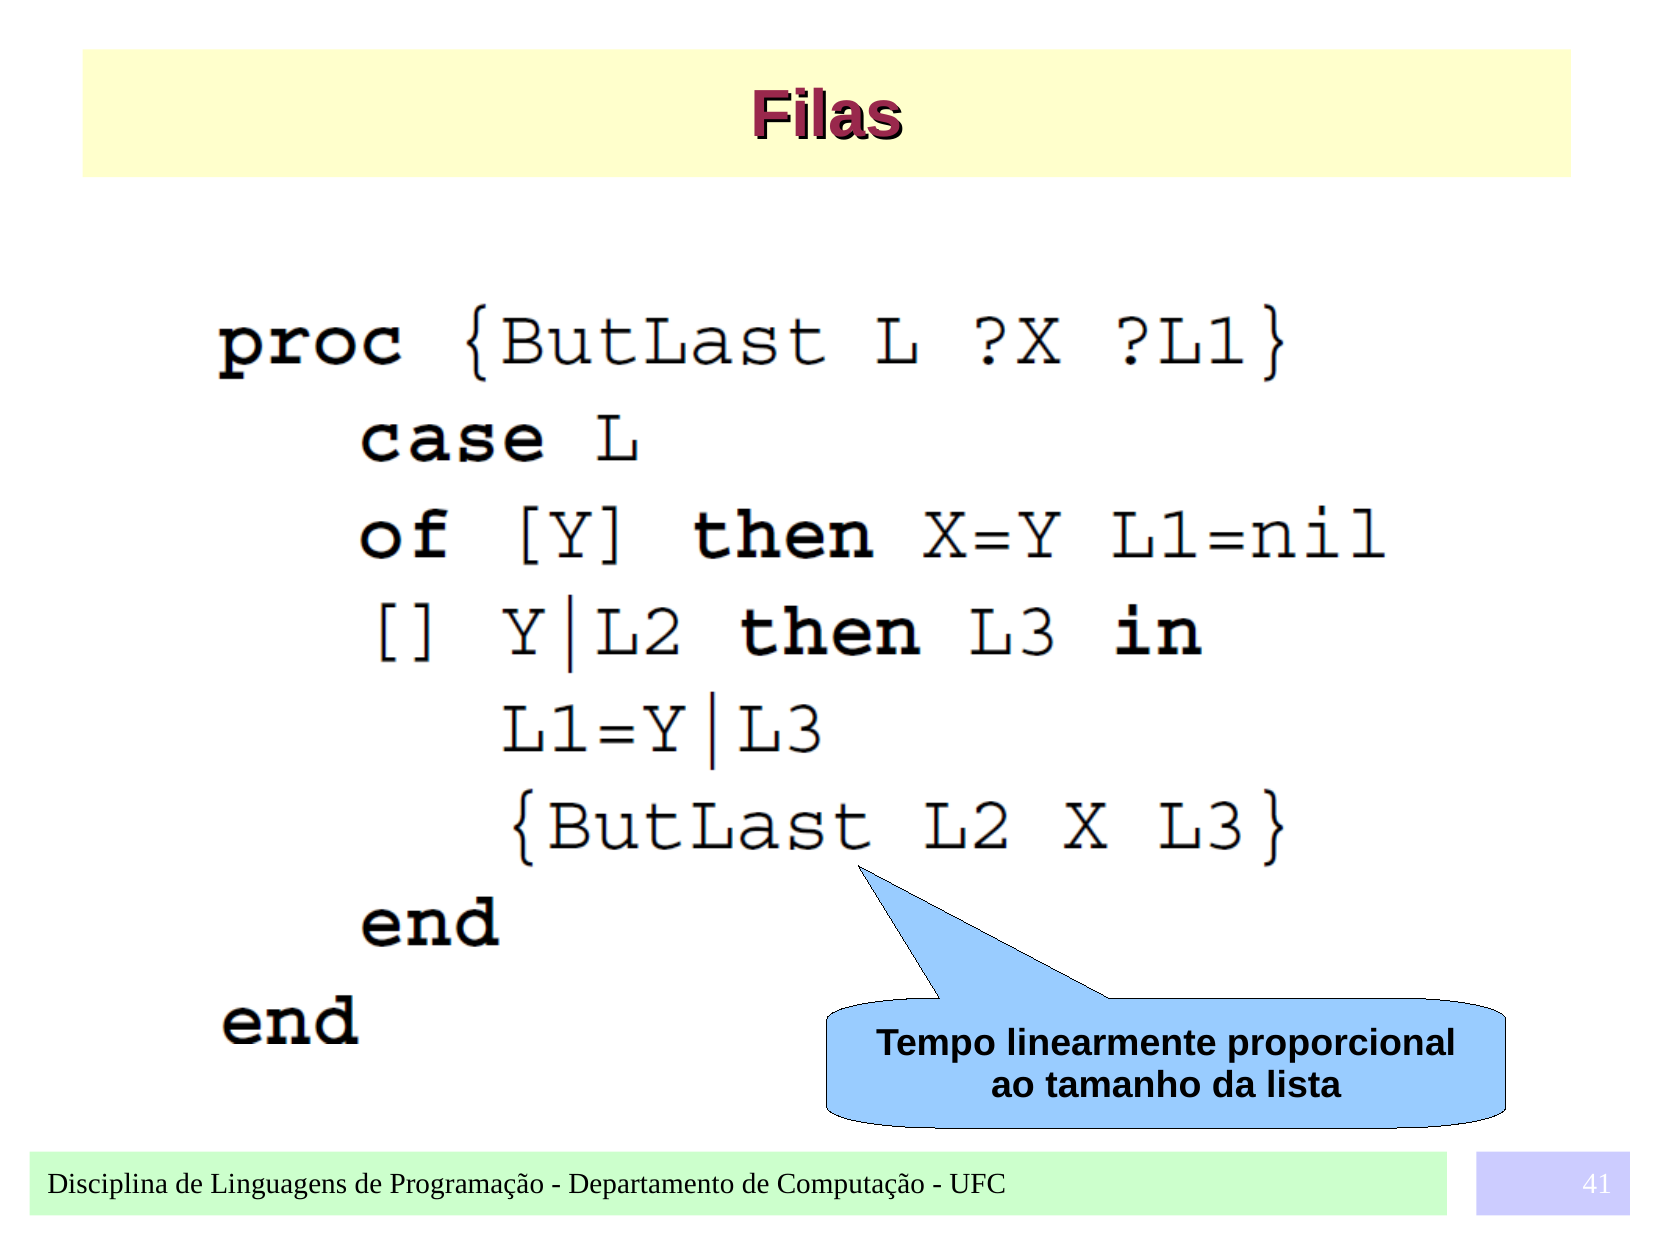

# Filas
Tempo linearmente proporcional
ao tamanho da lista
Disciplina de Linguagens de Programação - Departamento de Computação - UFC
41